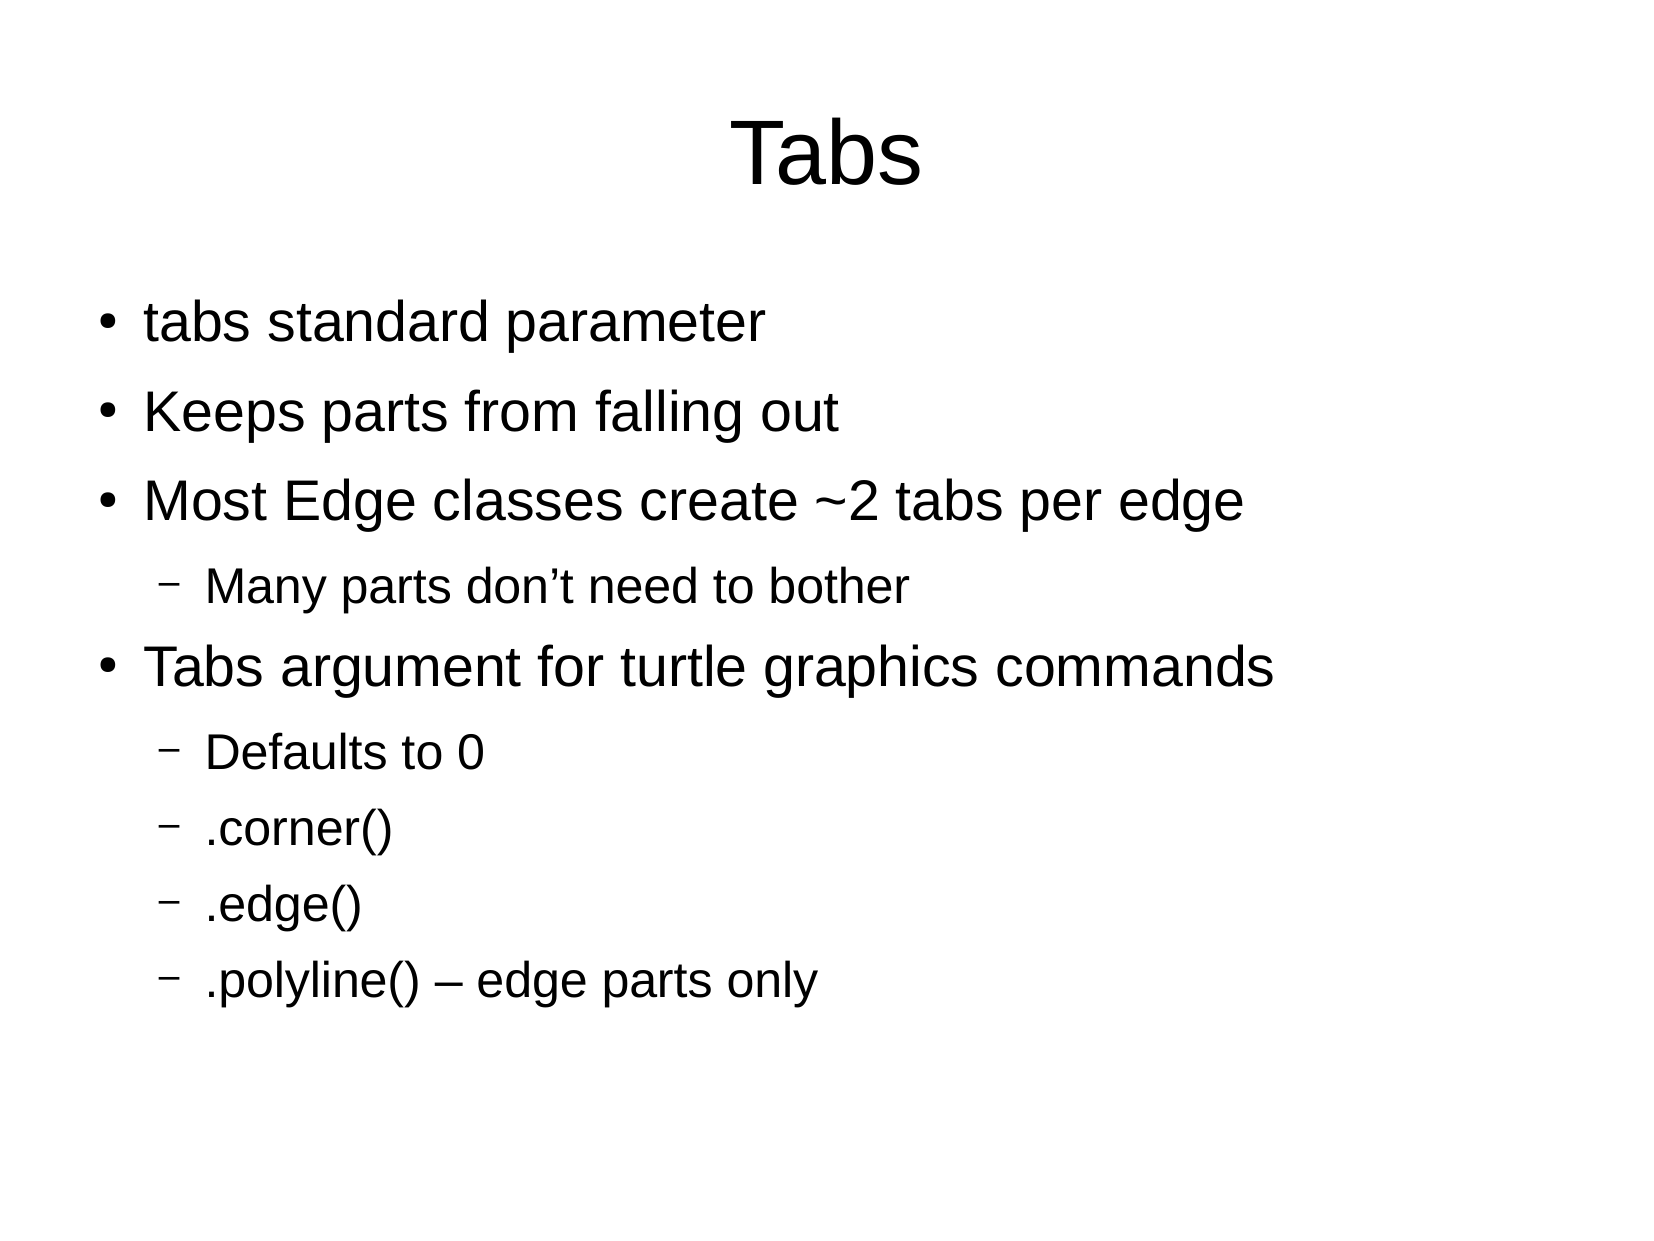

# Tabs
tabs standard parameter
Keeps parts from falling out
Most Edge classes create ~2 tabs per edge
Many parts don’t need to bother
Tabs argument for turtle graphics commands
Defaults to 0
.corner()
.edge()
.polyline() – edge parts only